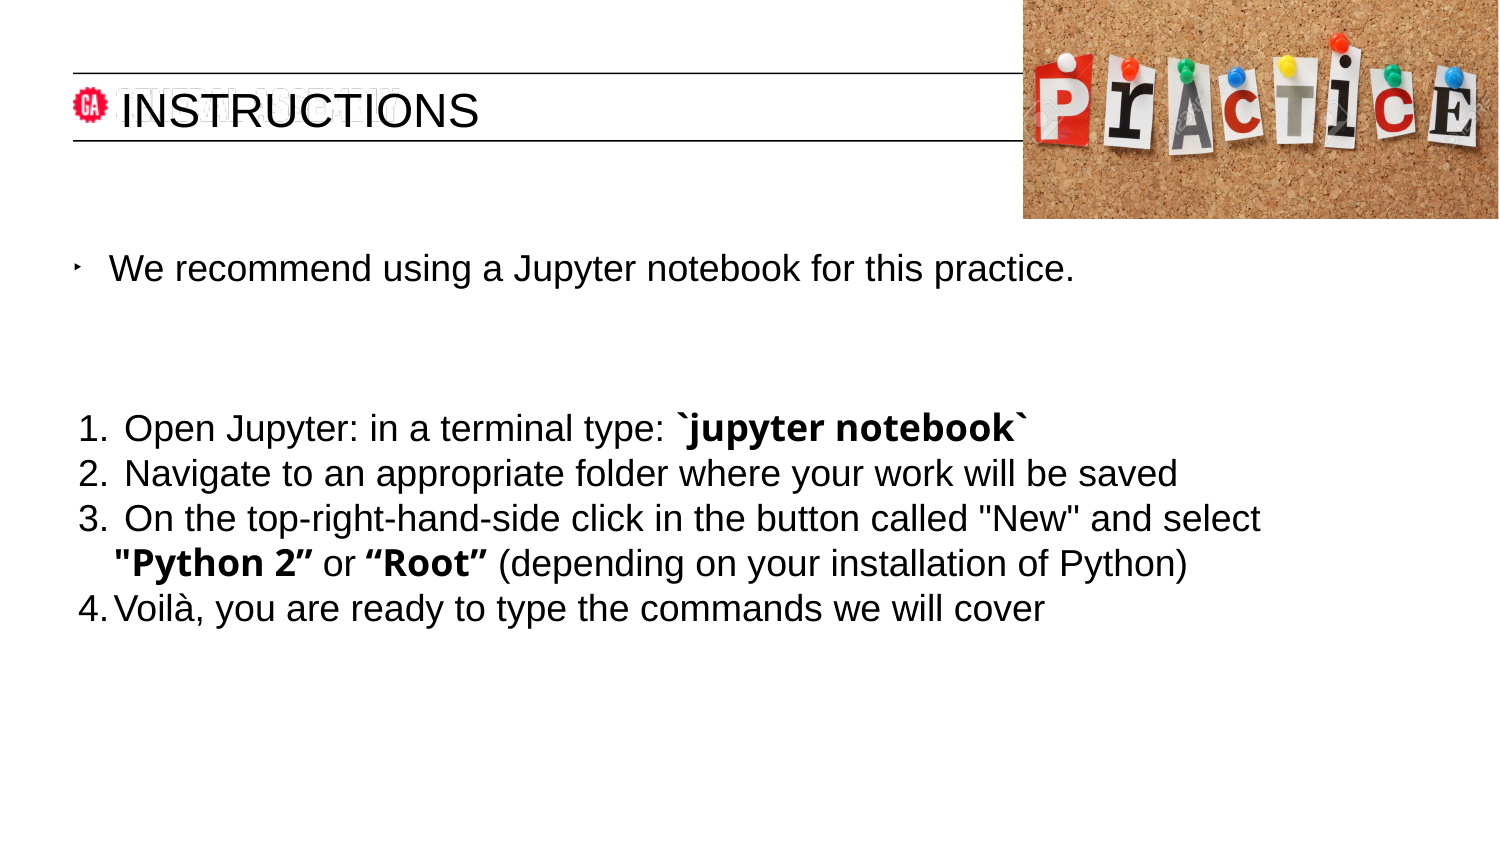

INSTRUCTIONS
We recommend using a Jupyter notebook for this practice.
 Open Jupyter: in a terminal type: `jupyter notebook`
 Navigate to an appropriate folder where your work will be saved
 On the top-right-hand-side click in the button called "New" and select "Python 2” or “Root” (depending on your installation of Python)
Voilà, you are ready to type the commands we will cover